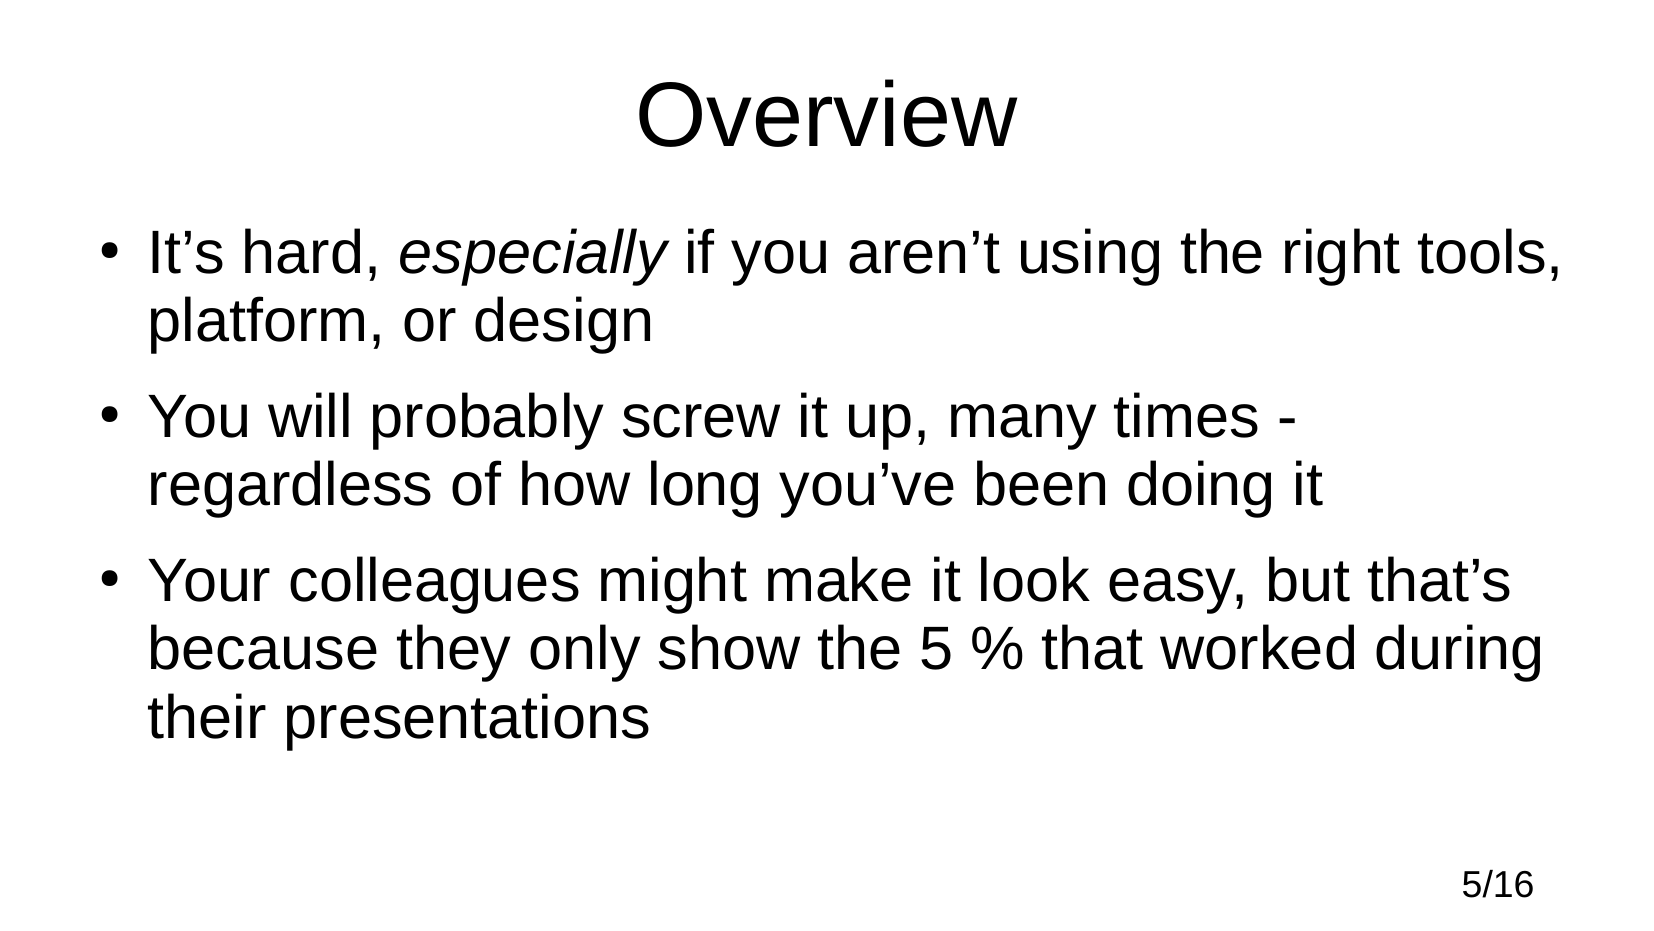

# Overview
It’s hard, especially if you aren’t using the right tools, platform, or design
You will probably screw it up, many times - regardless of how long you’ve been doing it
Your colleagues might make it look easy, but that’s because they only show the 5 % that worked during their presentations